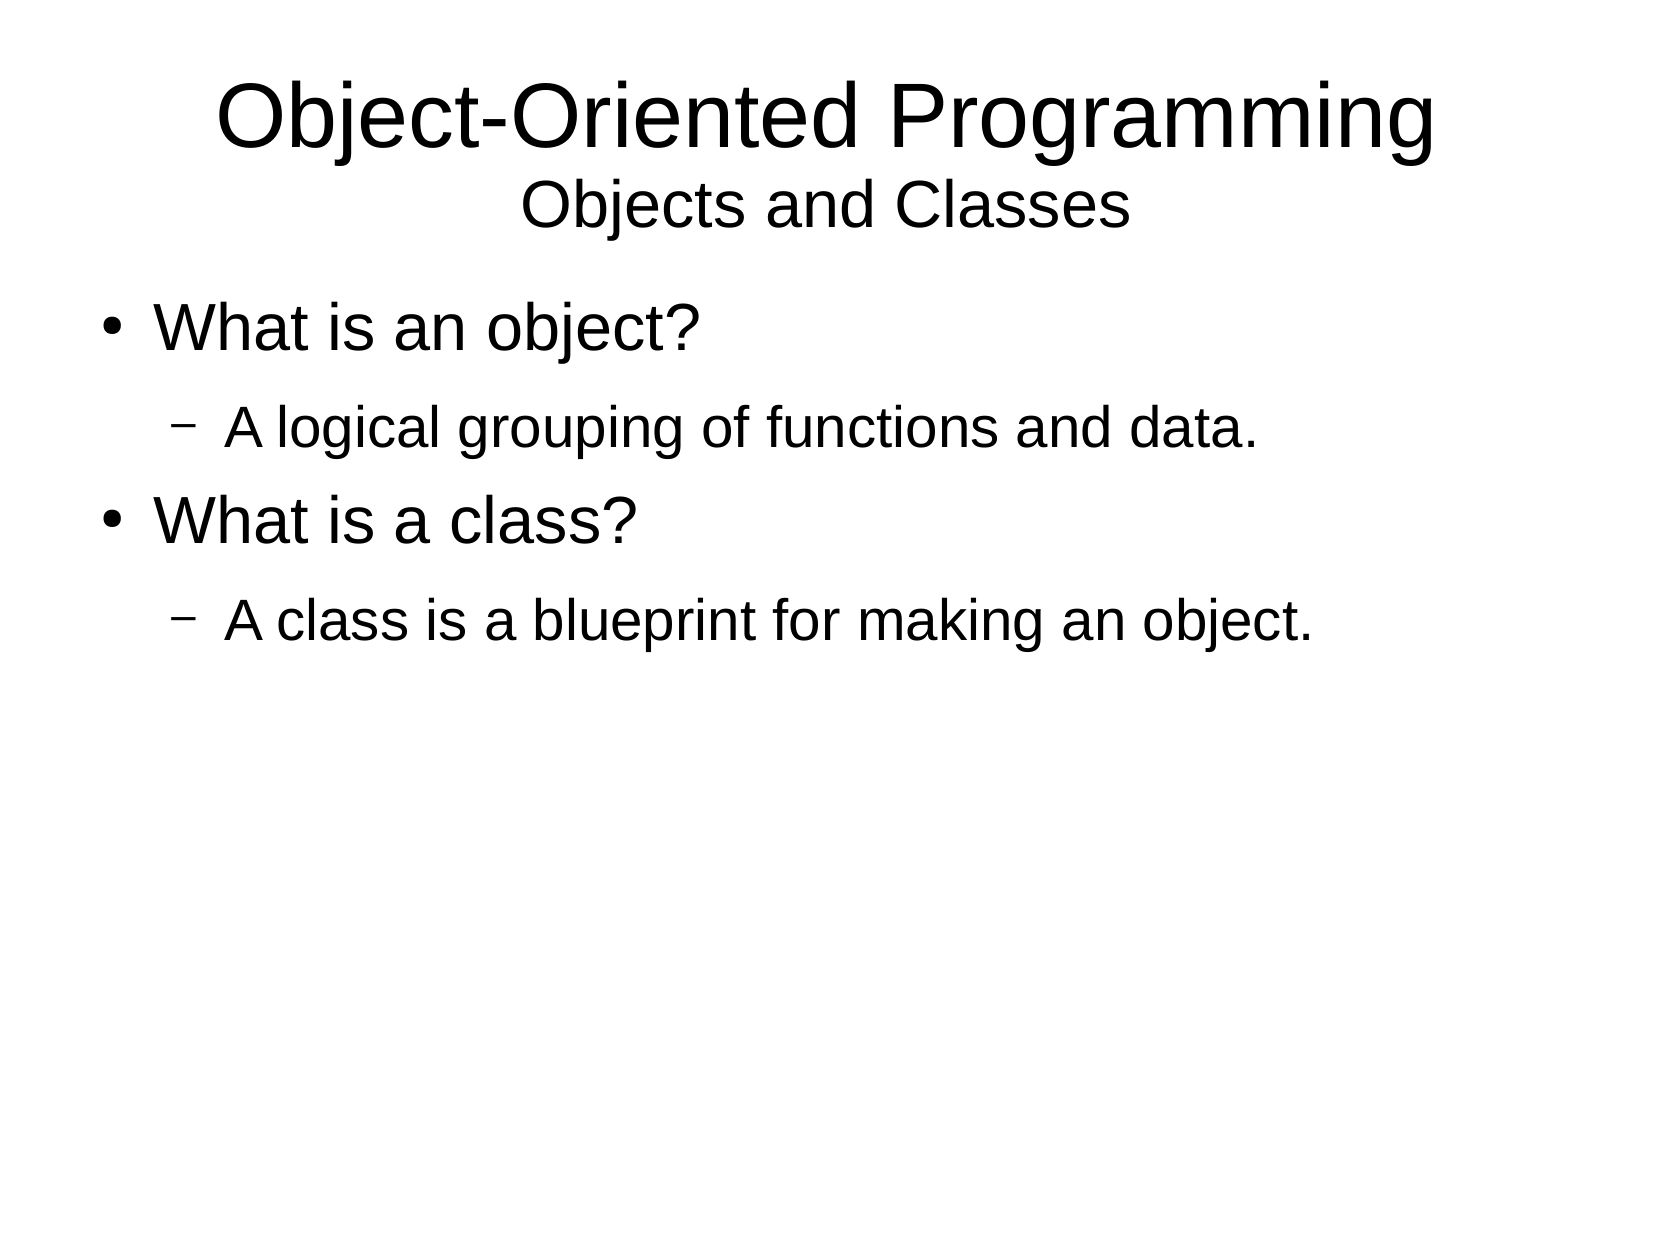

# Object-Oriented Programming Objects and Classes
What is an object?
A logical grouping of functions and data.
What is a class?
A class is a blueprint for making an object.